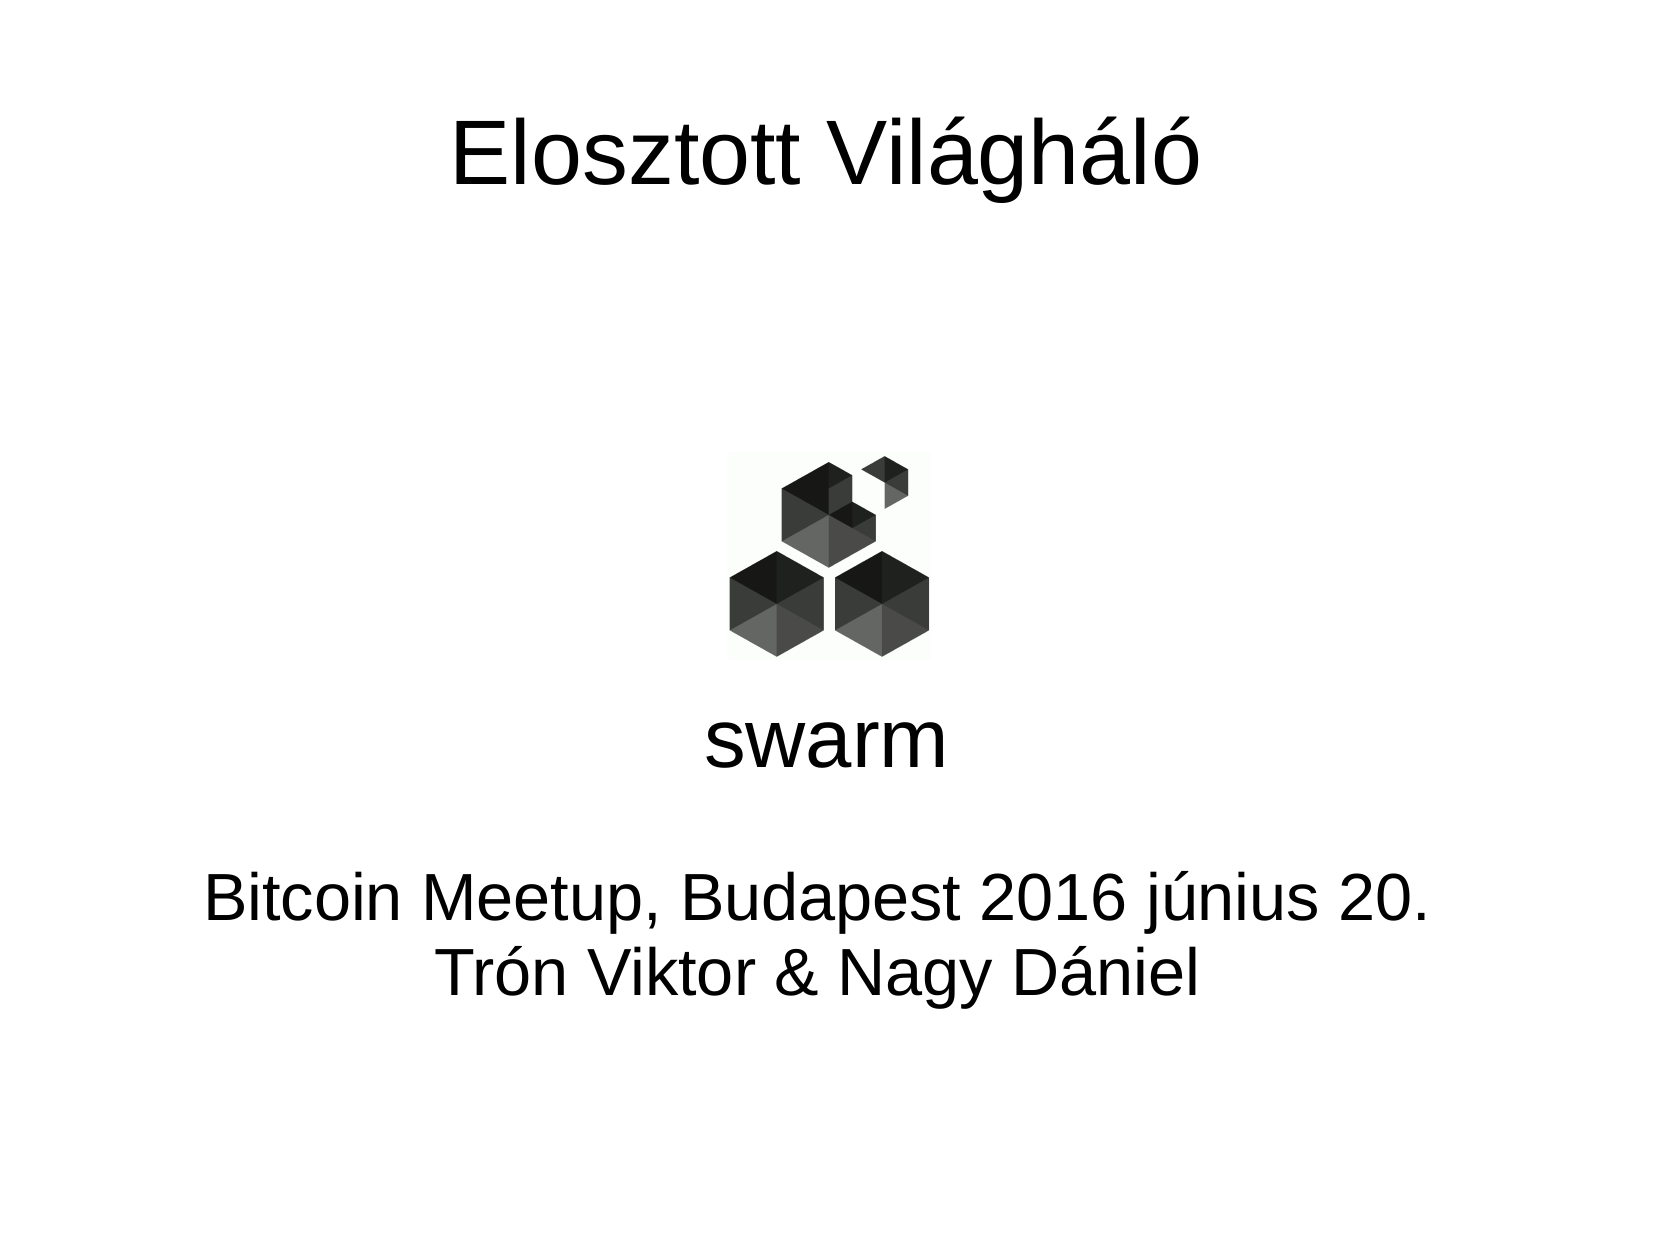

Elosztott Világháló
# swarm
Bitcoin Meetup, Budapest 2016 június 20.
Trón Viktor & Nagy Dániel